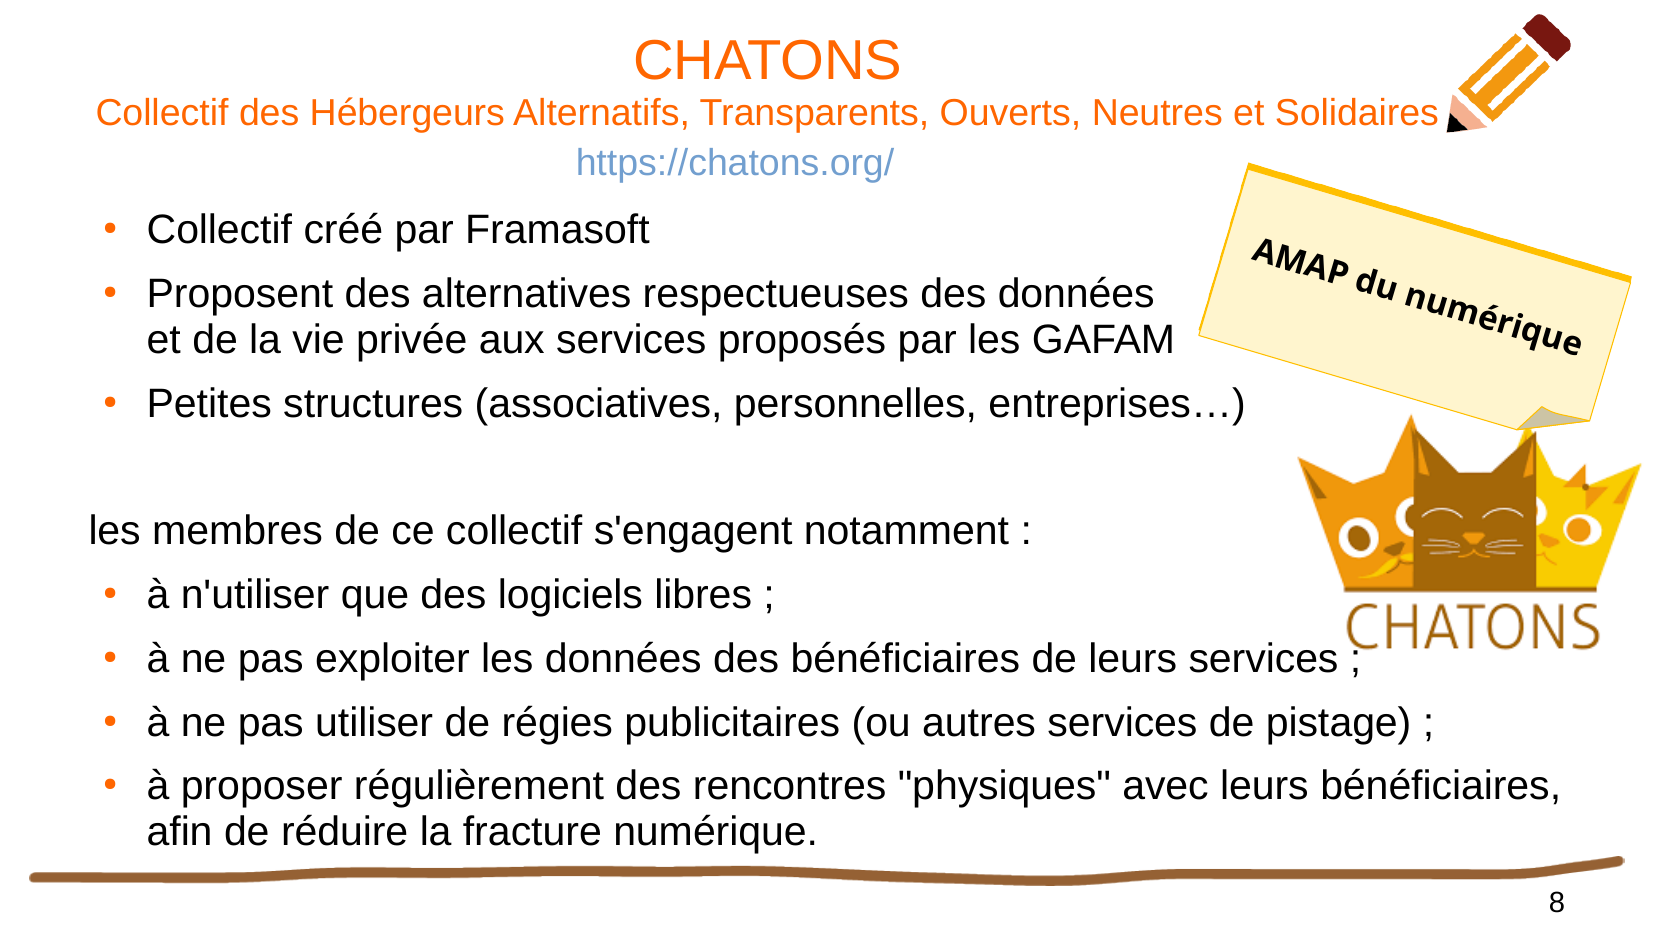

# CHATONS Collectif des Hébergeurs Alternatifs, Transparents, Ouverts, Neutres et Solidaires
https://chatons.org/
Collectif créé par Framasoft
Proposent des alternatives respectueuses des données
et de la vie privée aux services proposés par les GAFAM
Petites structures (associatives, personnelles, entreprises…)
les membres de ce collectif s'engagent notamment :
à n'utiliser que des logiciels libres ;
à ne pas exploiter les données des bénéficiaires de leurs services ;
à ne pas utiliser de régies publicitaires (ou autres services de pistage) ;
à proposer régulièrement des rencontres "physiques" avec leurs bénéficiaires, afin de réduire la fracture numérique.
AMAP du numérique
8